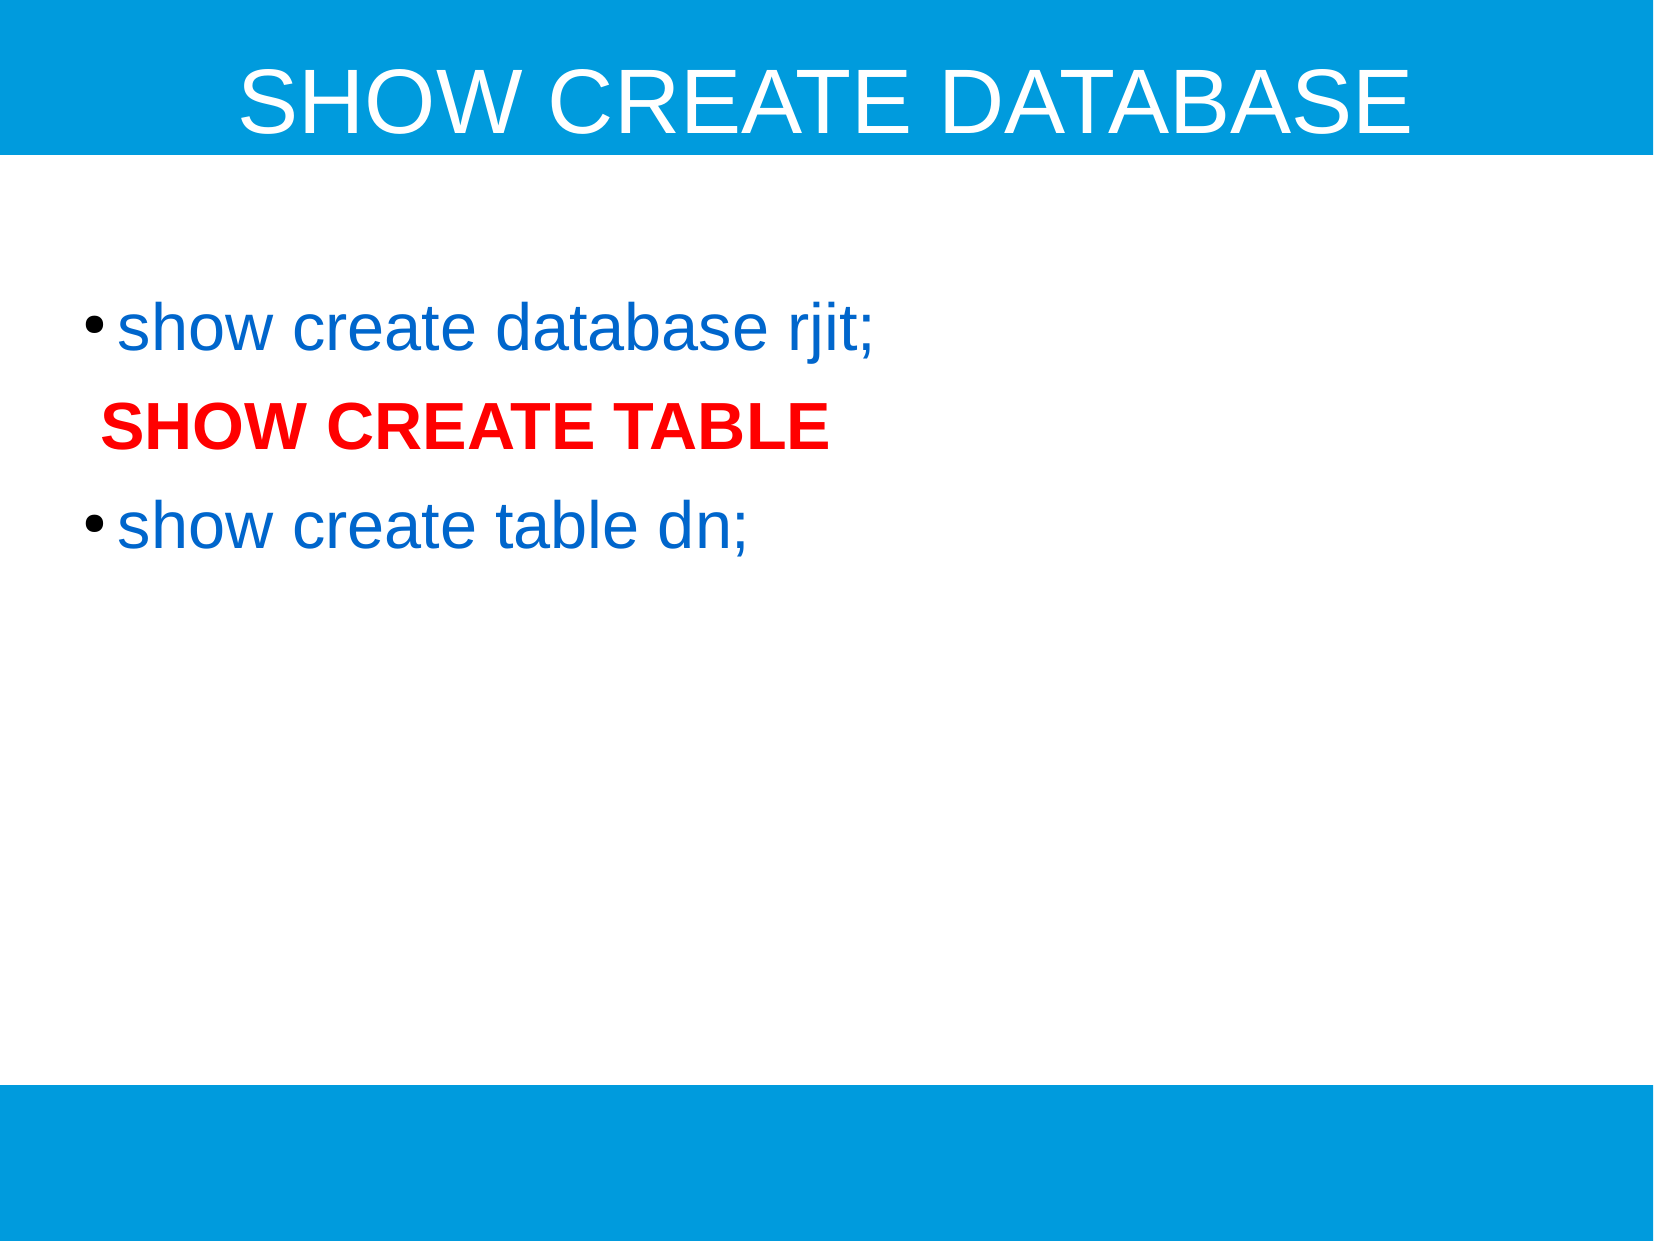

# SHOW CREATE DATABASE
show create database rjit;
SHOW CREATE TABLE
show create table dn;